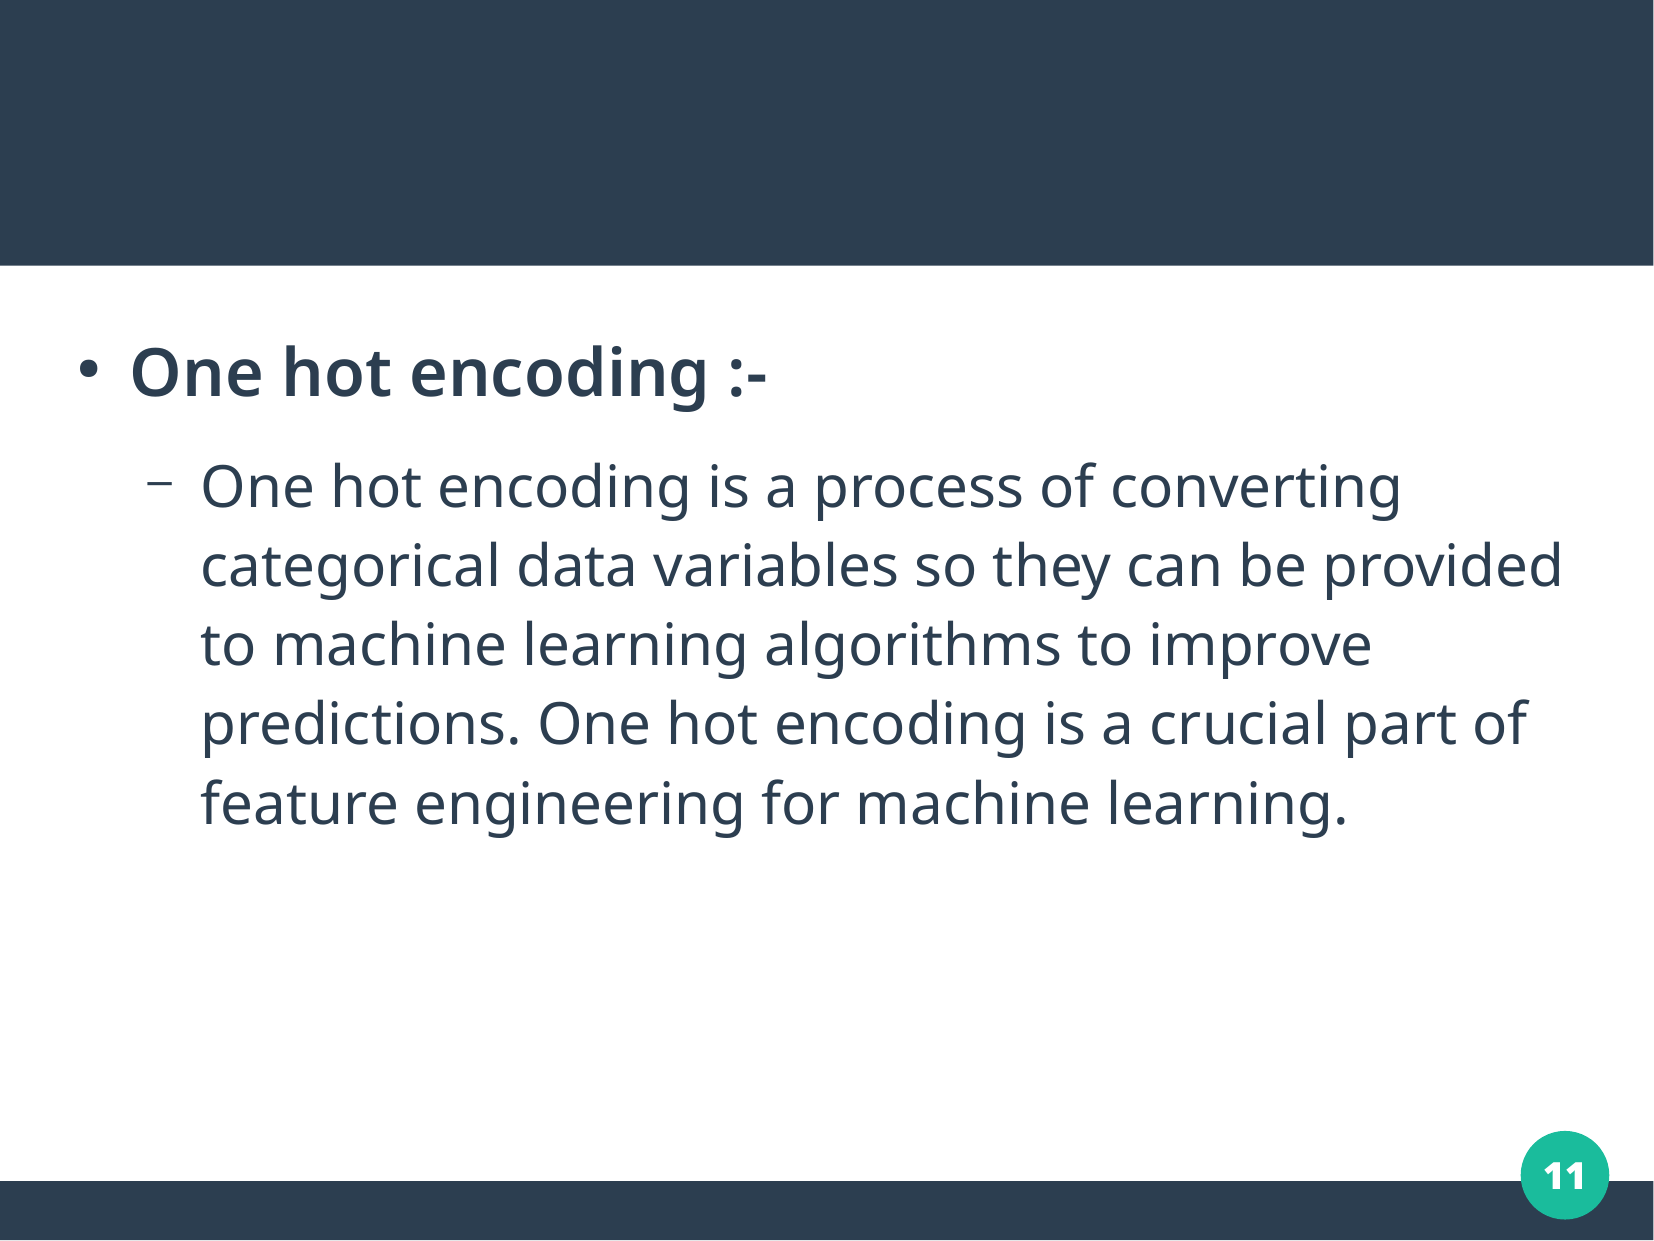

#
One hot encoding :-
One hot encoding is a process of converting categorical data variables so they can be provided to machine learning algorithms to improve predictions. One hot encoding is a crucial part of feature engineering for machine learning.
11